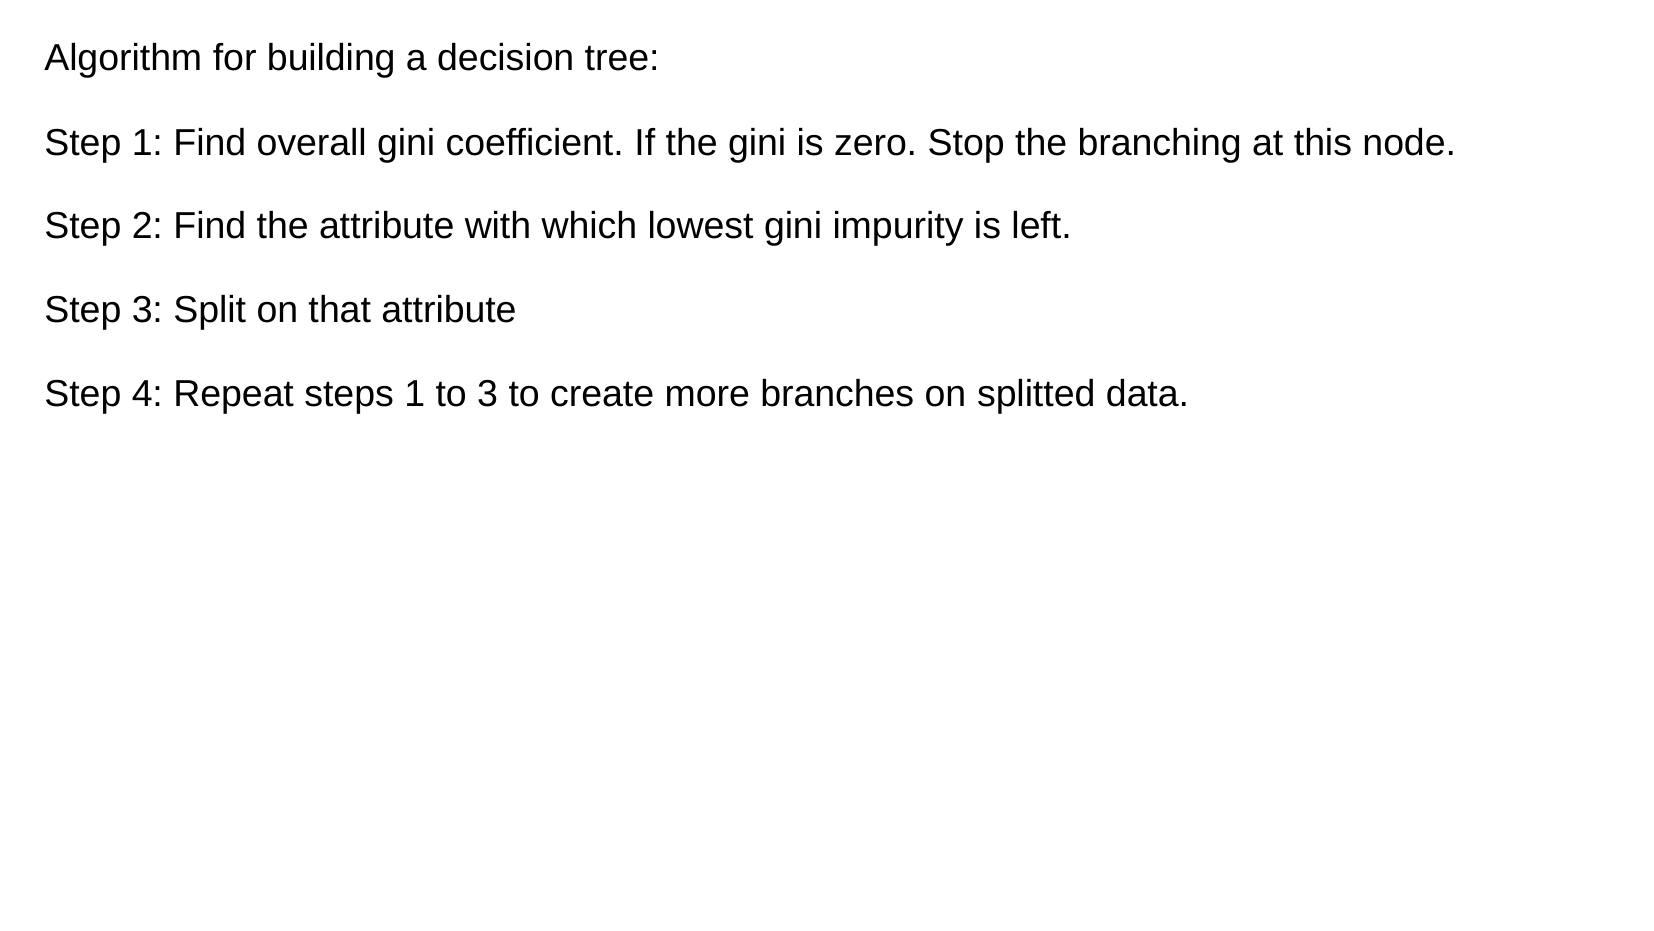

Algorithm for building a decision tree:
Step 1: Find overall gini coefficient. If the gini is zero. Stop the branching at this node.
Step 2: Find the attribute with which lowest gini impurity is left.
Step 3: Split on that attribute
Step 4: Repeat steps 1 to 3 to create more branches on splitted data.